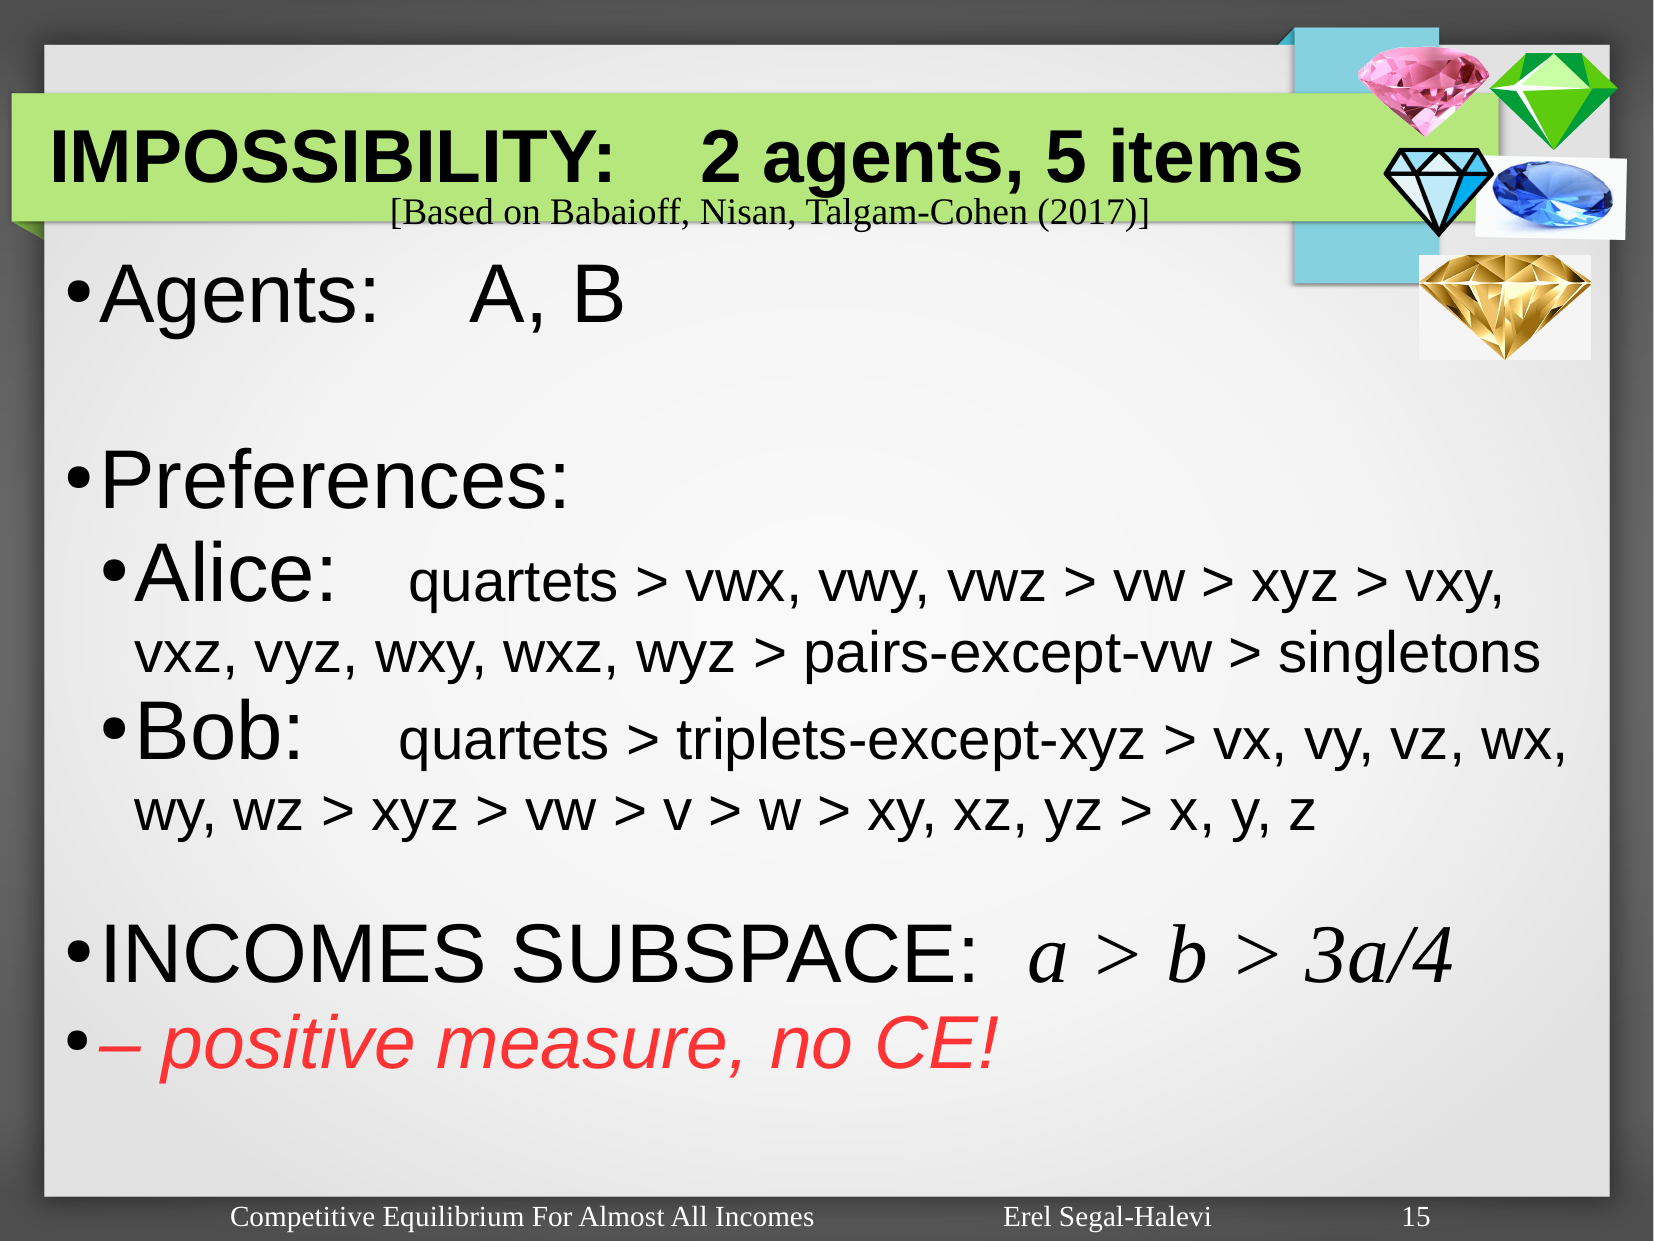

# IMPOSSIBILITY: 2 agents, 5 items
[Based on Babaioff, Nisan, Talgam-Cohen (2017)]
Agents: A, B
Preferences:
Alice: quartets > vwx, vwy, vwz > vw > xyz > vxy, vxz, vyz, wxy, wxz, wyz > pairs-except-vw > singletons
Bob: quartets > triplets-except-xyz > vx, vy, vz, wx, wy, wz > xyz > vw > v > w > xy, xz, yz > x, y, z
INCOMES SUBSPACE: a > b > 3a/4
– positive measure, no CE!